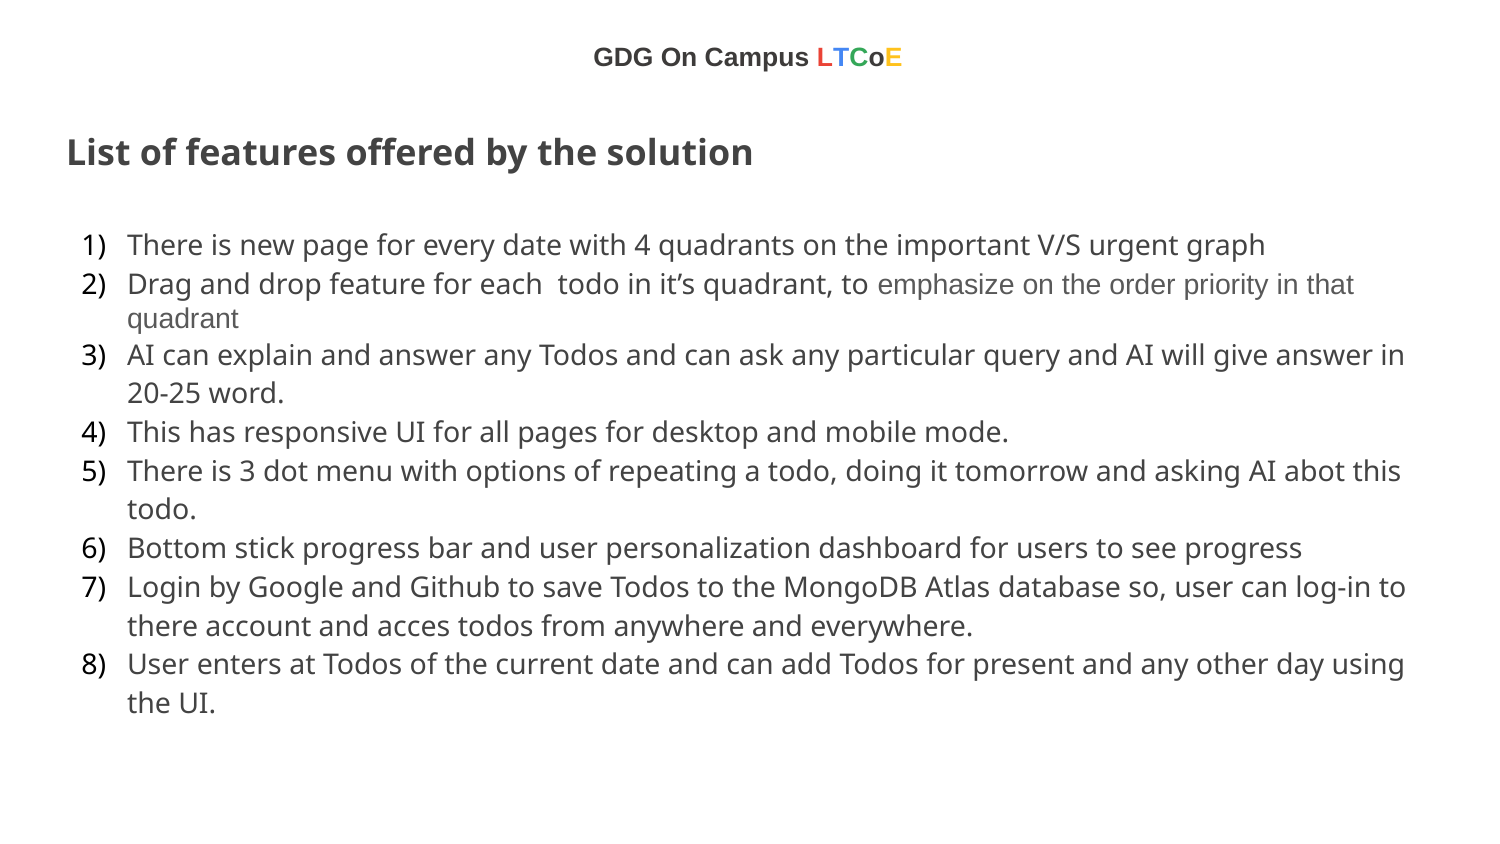

# GDG On Campus LTCoE
List of features offered by the solution
There is new page for every date with 4 quadrants on the important V/S urgent graph
Drag and drop feature for each todo in it’s quadrant, to emphasize on the order priority in that quadrant
AI can explain and answer any Todos and can ask any particular query and AI will give answer in 20-25 word.
This has responsive UI for all pages for desktop and mobile mode.
There is 3 dot menu with options of repeating a todo, doing it tomorrow and asking AI abot this todo.
Bottom stick progress bar and user personalization dashboard for users to see progress
Login by Google and Github to save Todos to the MongoDB Atlas database so, user can log-in to there account and acces todos from anywhere and everywhere.
User enters at Todos of the current date and can add Todos for present and any other day using the UI.